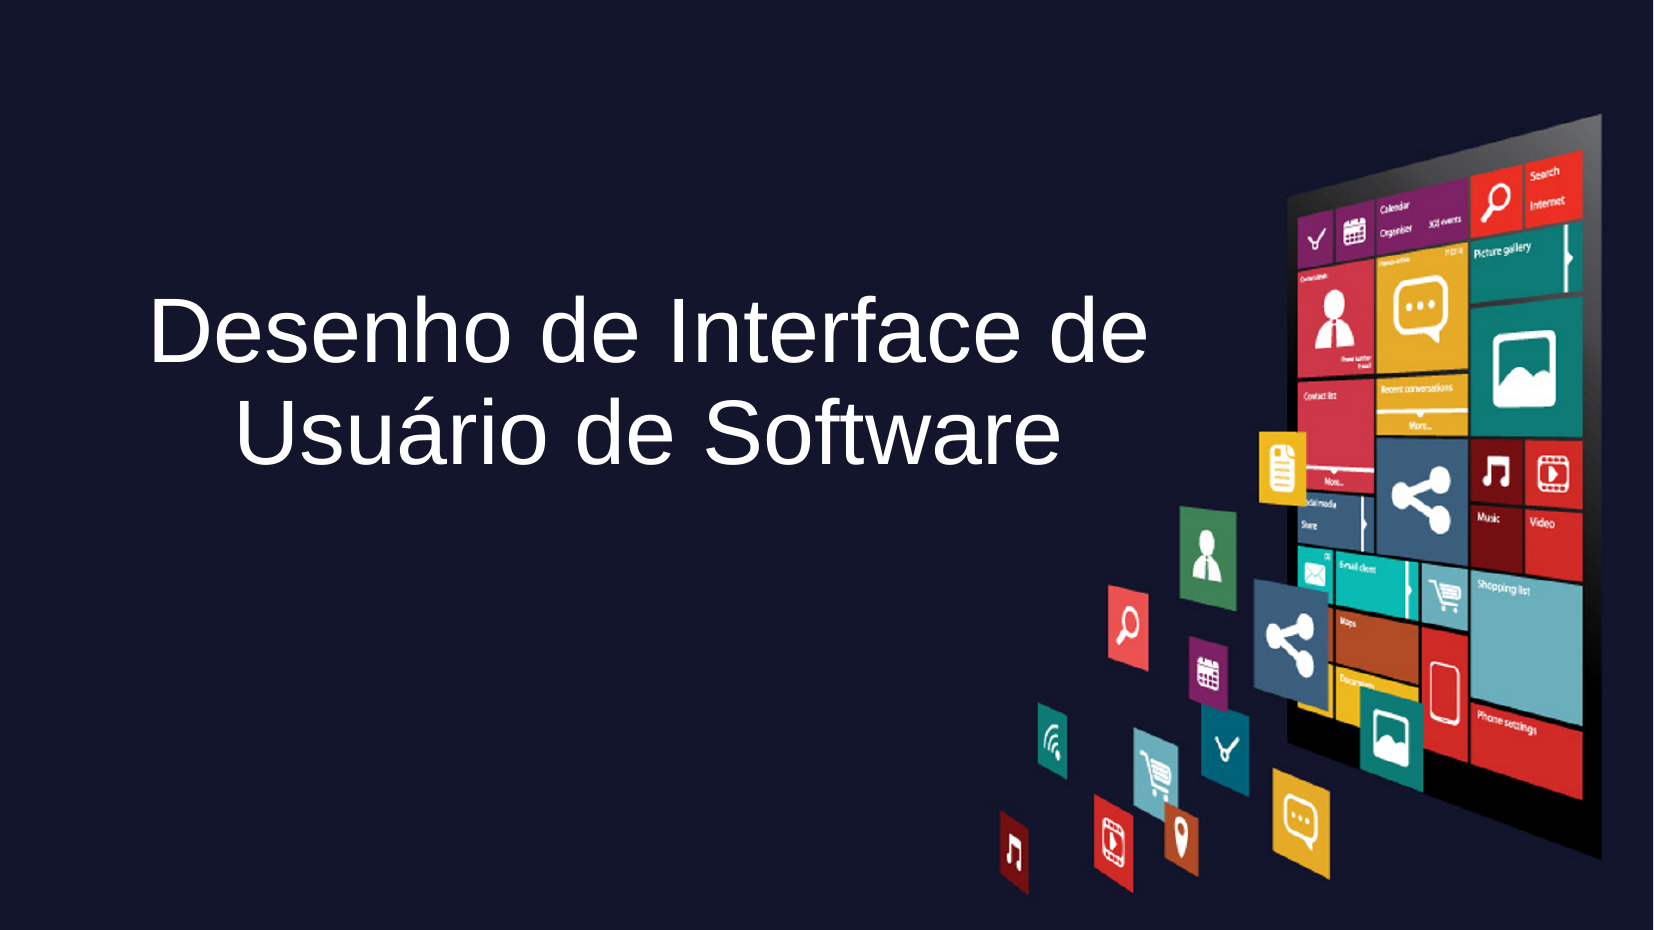

# Desenho de Interface de Usuário de Software